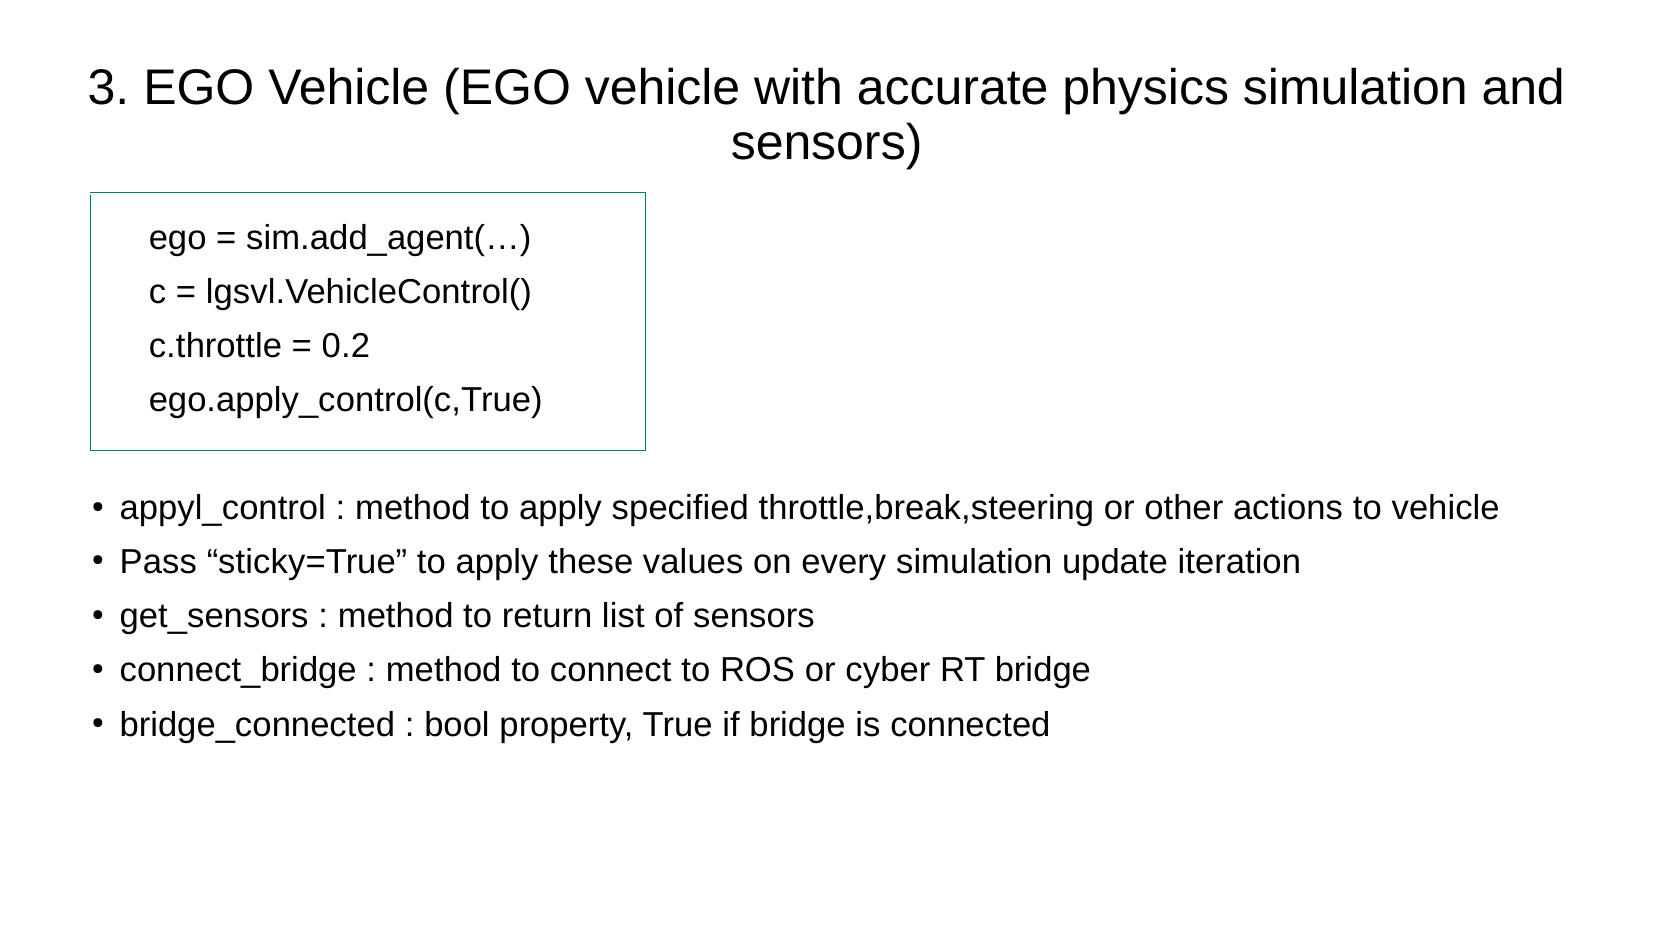

# 3. EGO Vehicle (EGO vehicle with accurate physics simulation and sensors)
 ego = sim.add_agent(…)
 c = lgsvl.VehicleControl()
 c.throttle = 0.2
 ego.apply_control(c,True)
appyl_control : method to apply specified throttle,break,steering or other actions to vehicle
Pass “sticky=True” to apply these values on every simulation update iteration
get_sensors : method to return list of sensors
connect_bridge : method to connect to ROS or cyber RT bridge
bridge_connected : bool property, True if bridge is connected